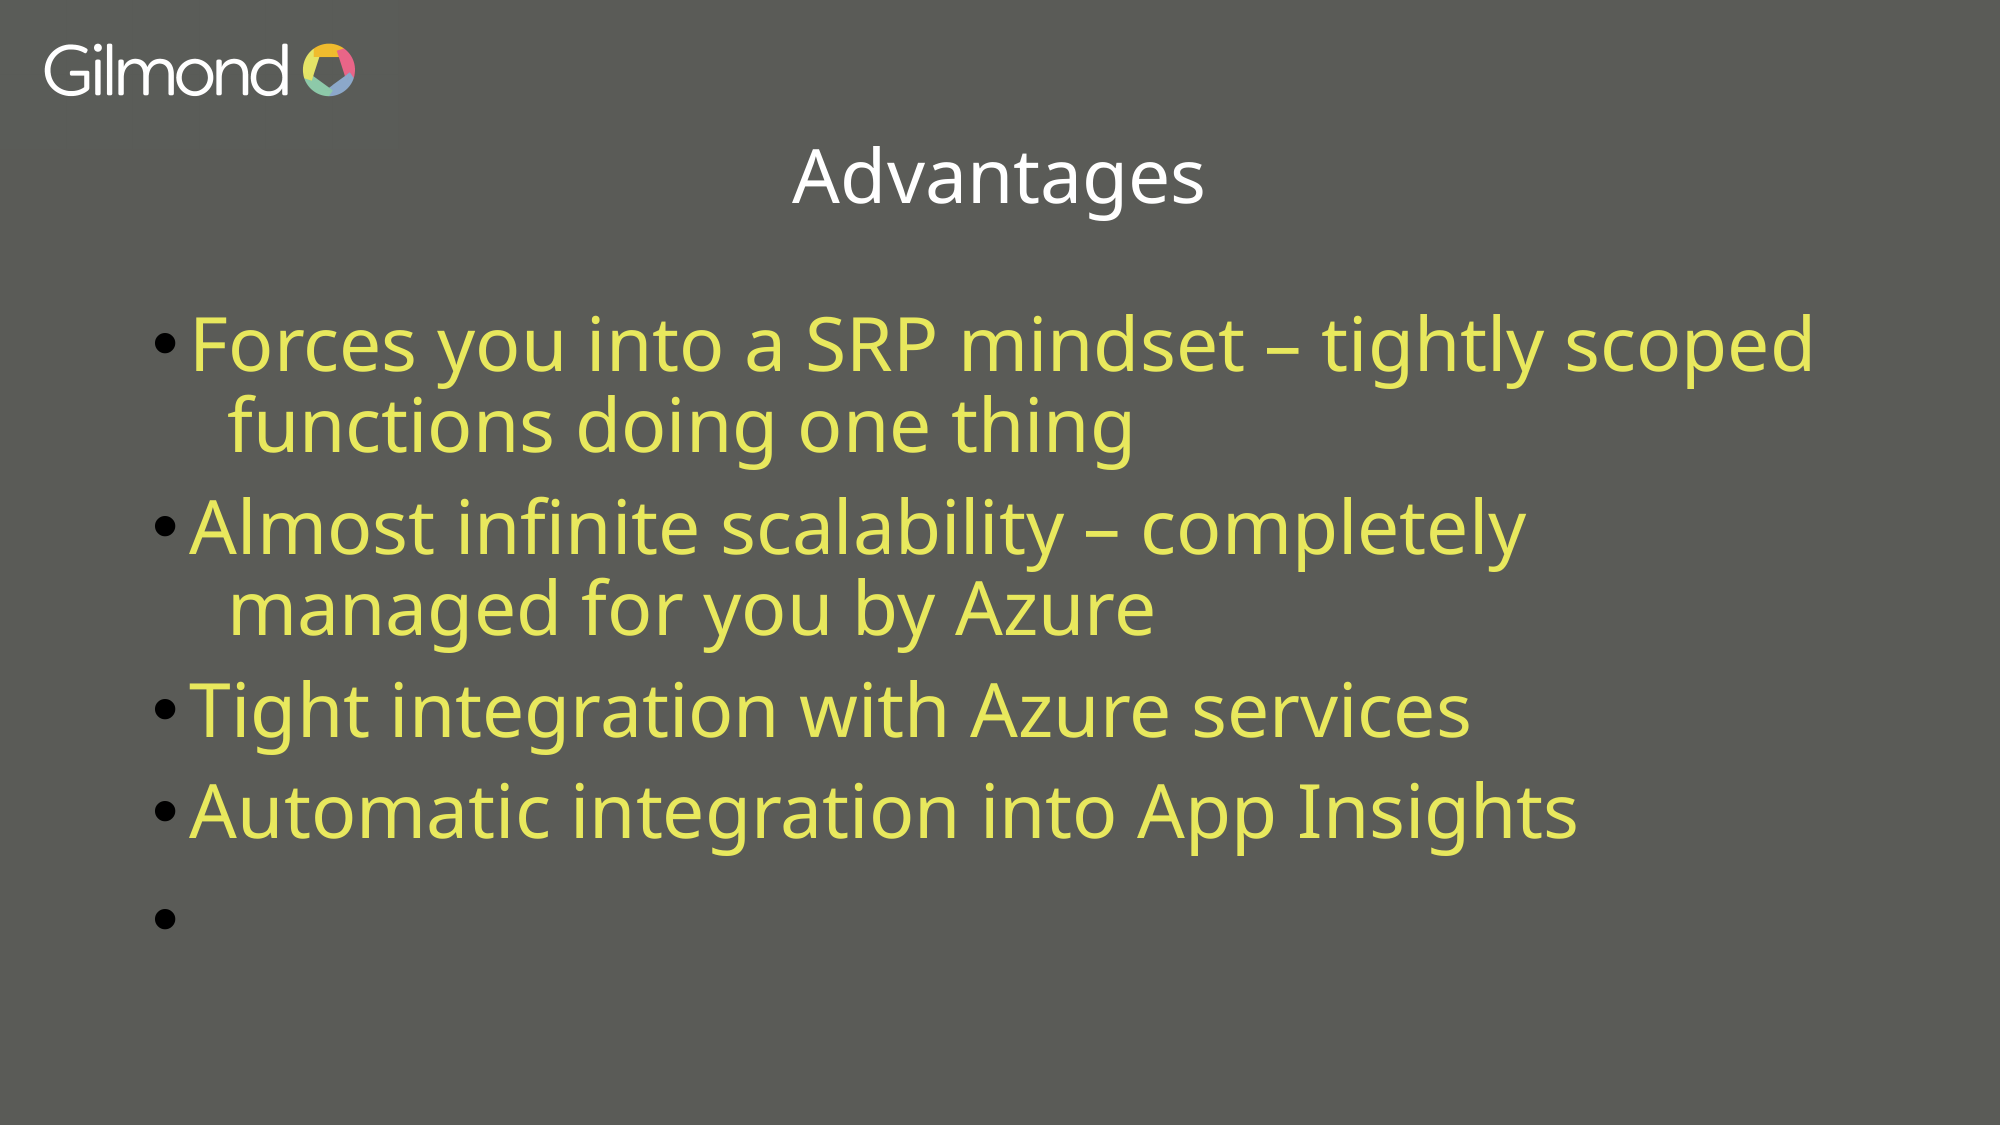

# Advantages
Forces you into a SRP mindset – tightly scoped functions doing one thing
Almost infinite scalability – completely managed for you by Azure
Tight integration with Azure services
Automatic integration into App Insights